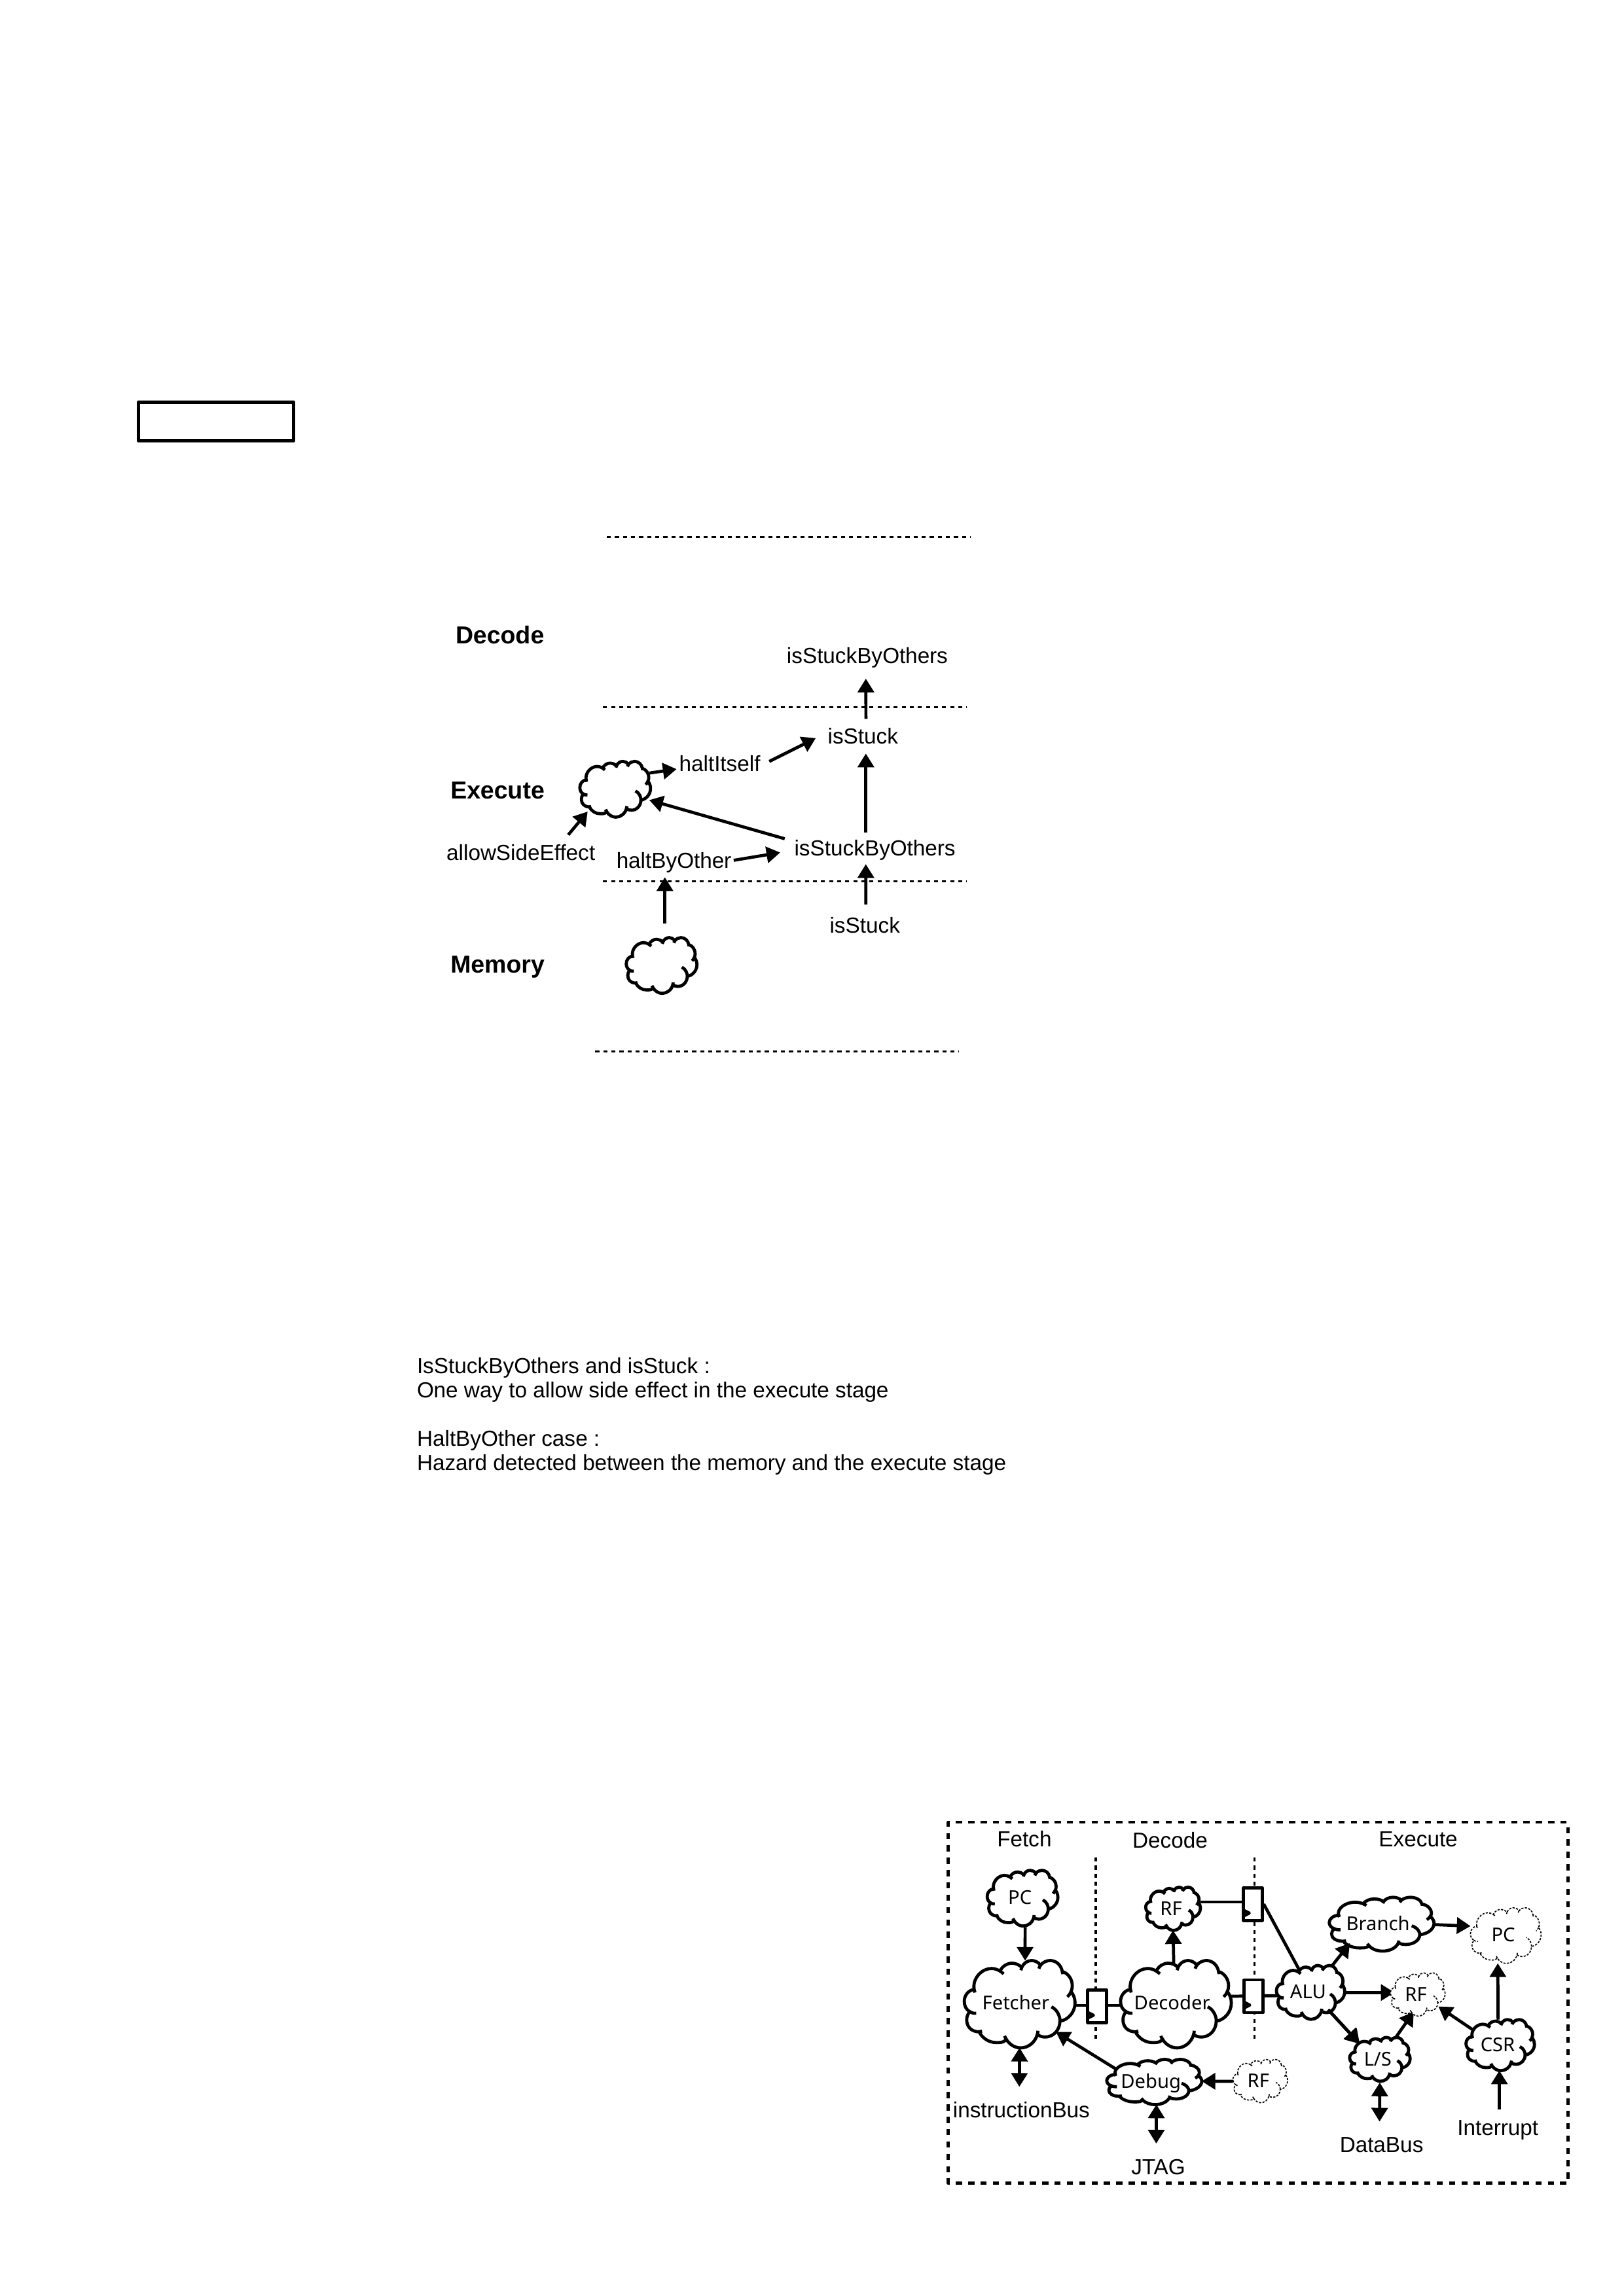

Decode
isStuckByOthers
isStuck
haltItself
Execute
isStuckByOthers
allowSideEffect
haltByOther
isStuck
Memory
IsStuckByOthers and isStuck :
One way to allow side effect in the execute stage
HaltByOther case :
Hazard detected between the memory and the execute stage
Fetch
Execute
Decode
PC
RF
Branch
PC
Fetcher
Decoder
ALU
RF
CSR
L/S
Debug
RF
instructionBus
Interrupt
DataBus
JTAG